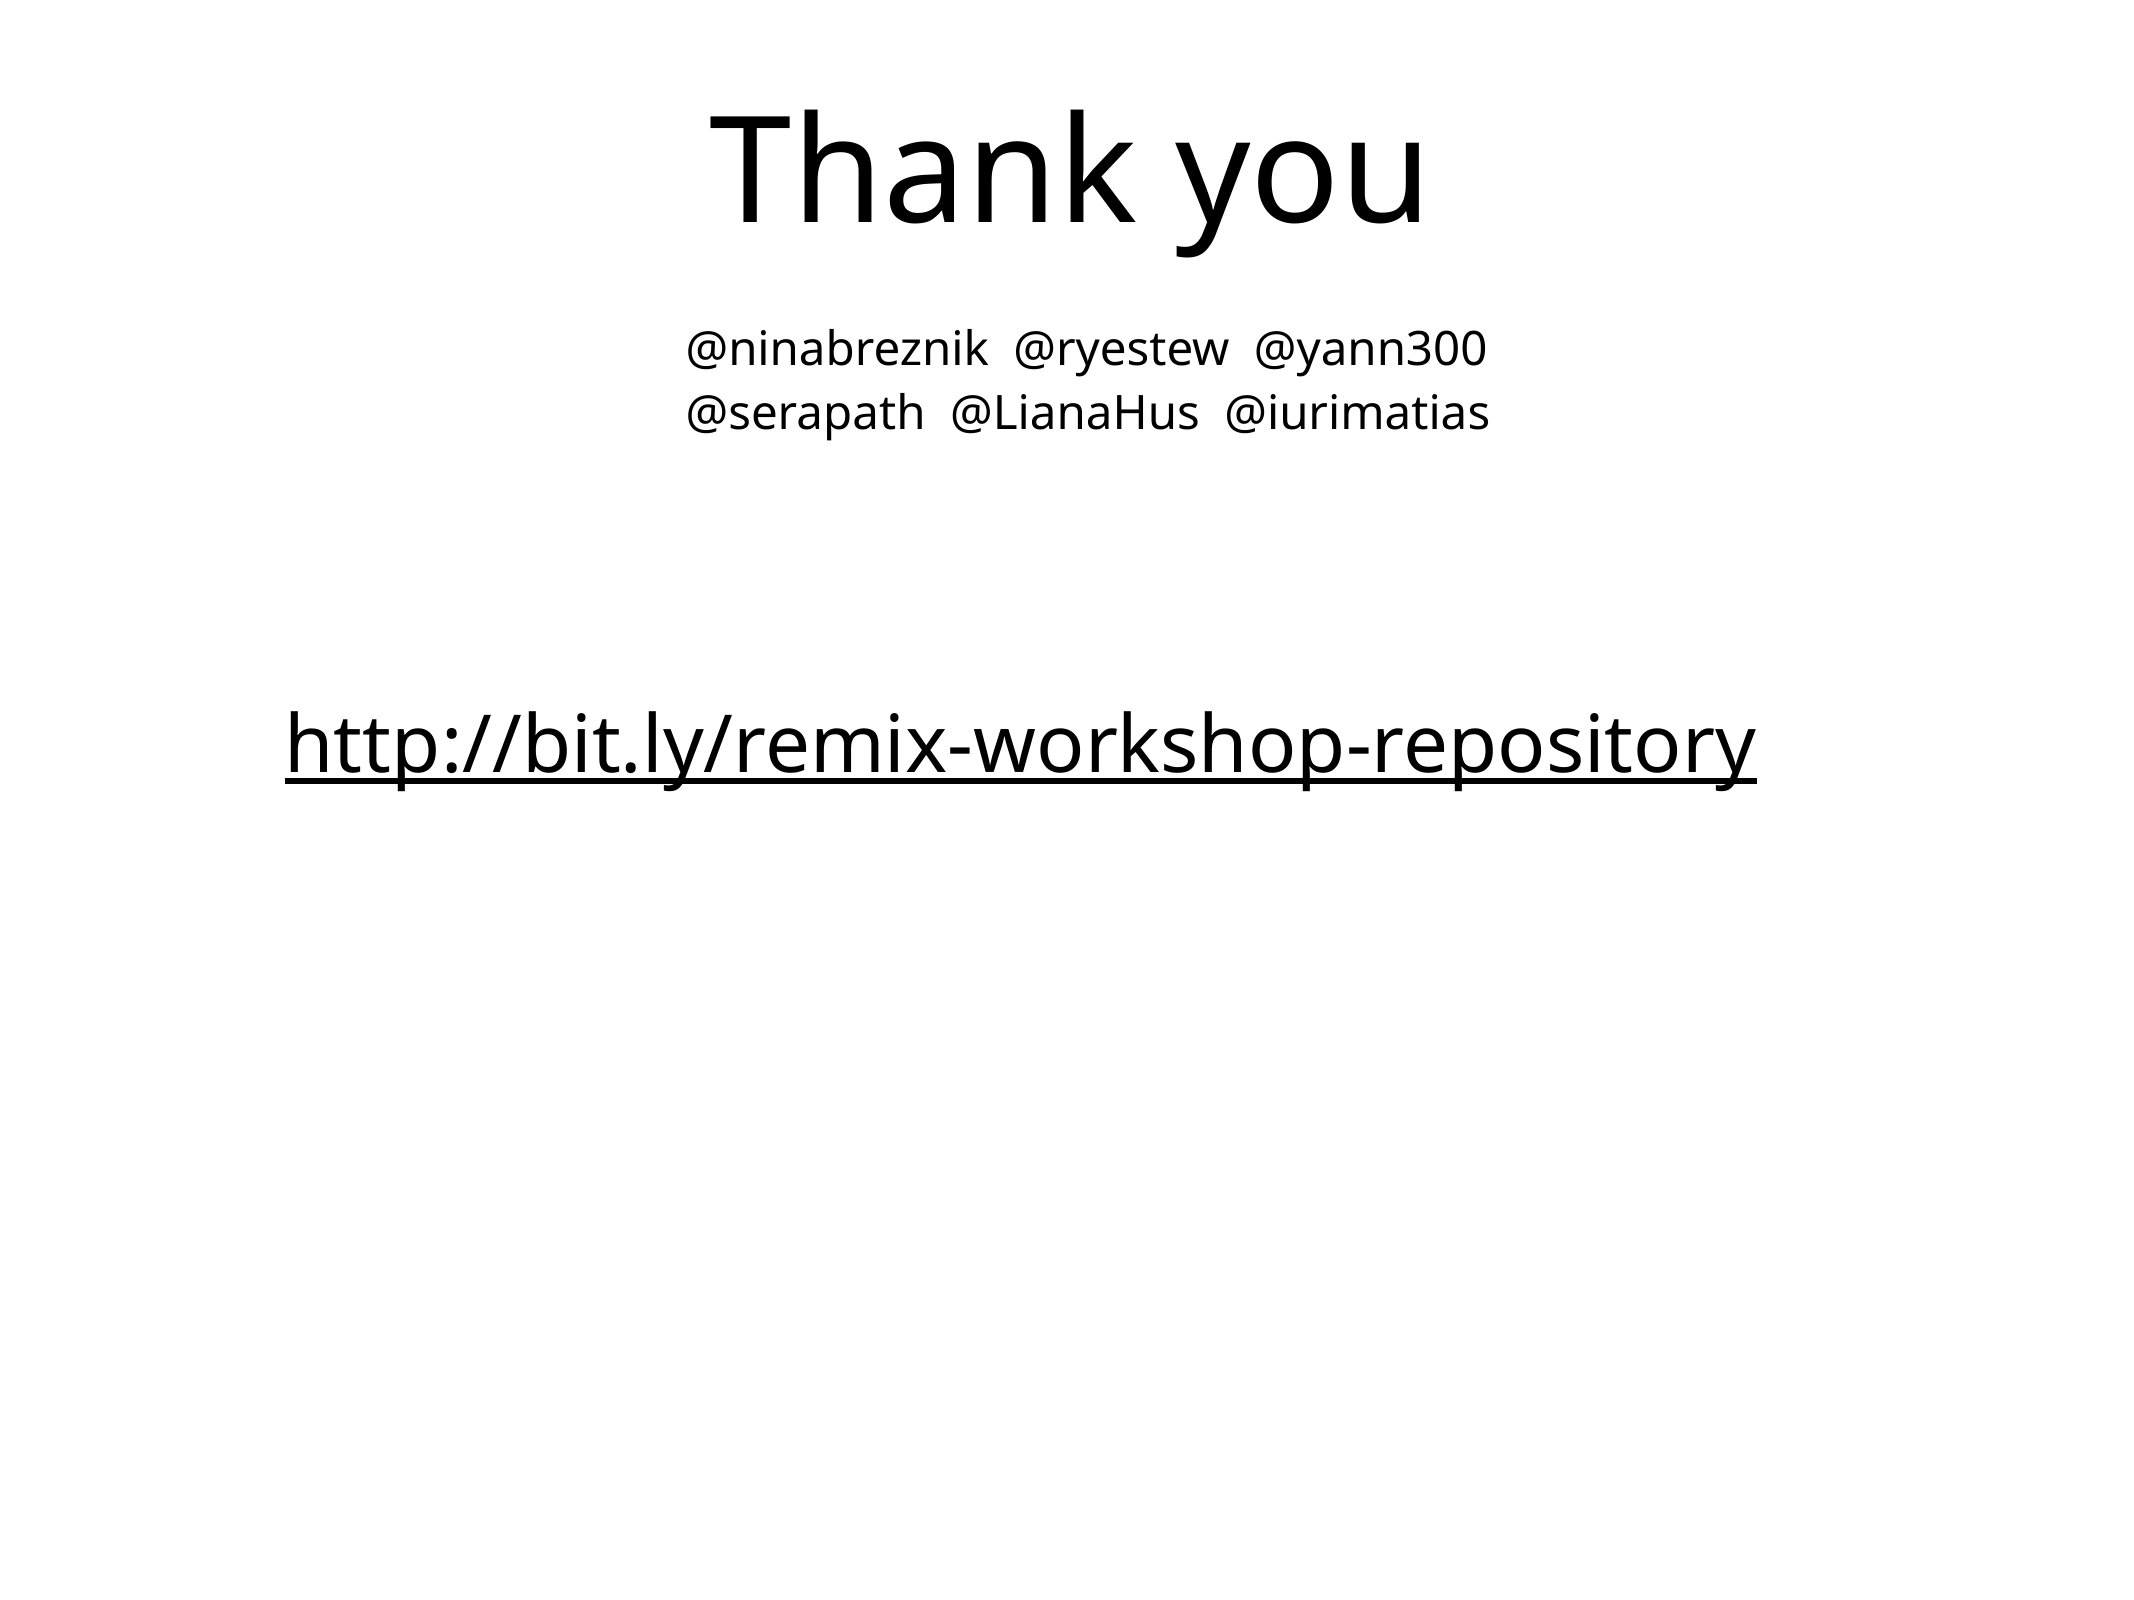

# Thank you
@ninabreznik @ryestew @yann300
@serapath @LianaHus @iurimatias
http://bit.ly/remix-workshop-repository